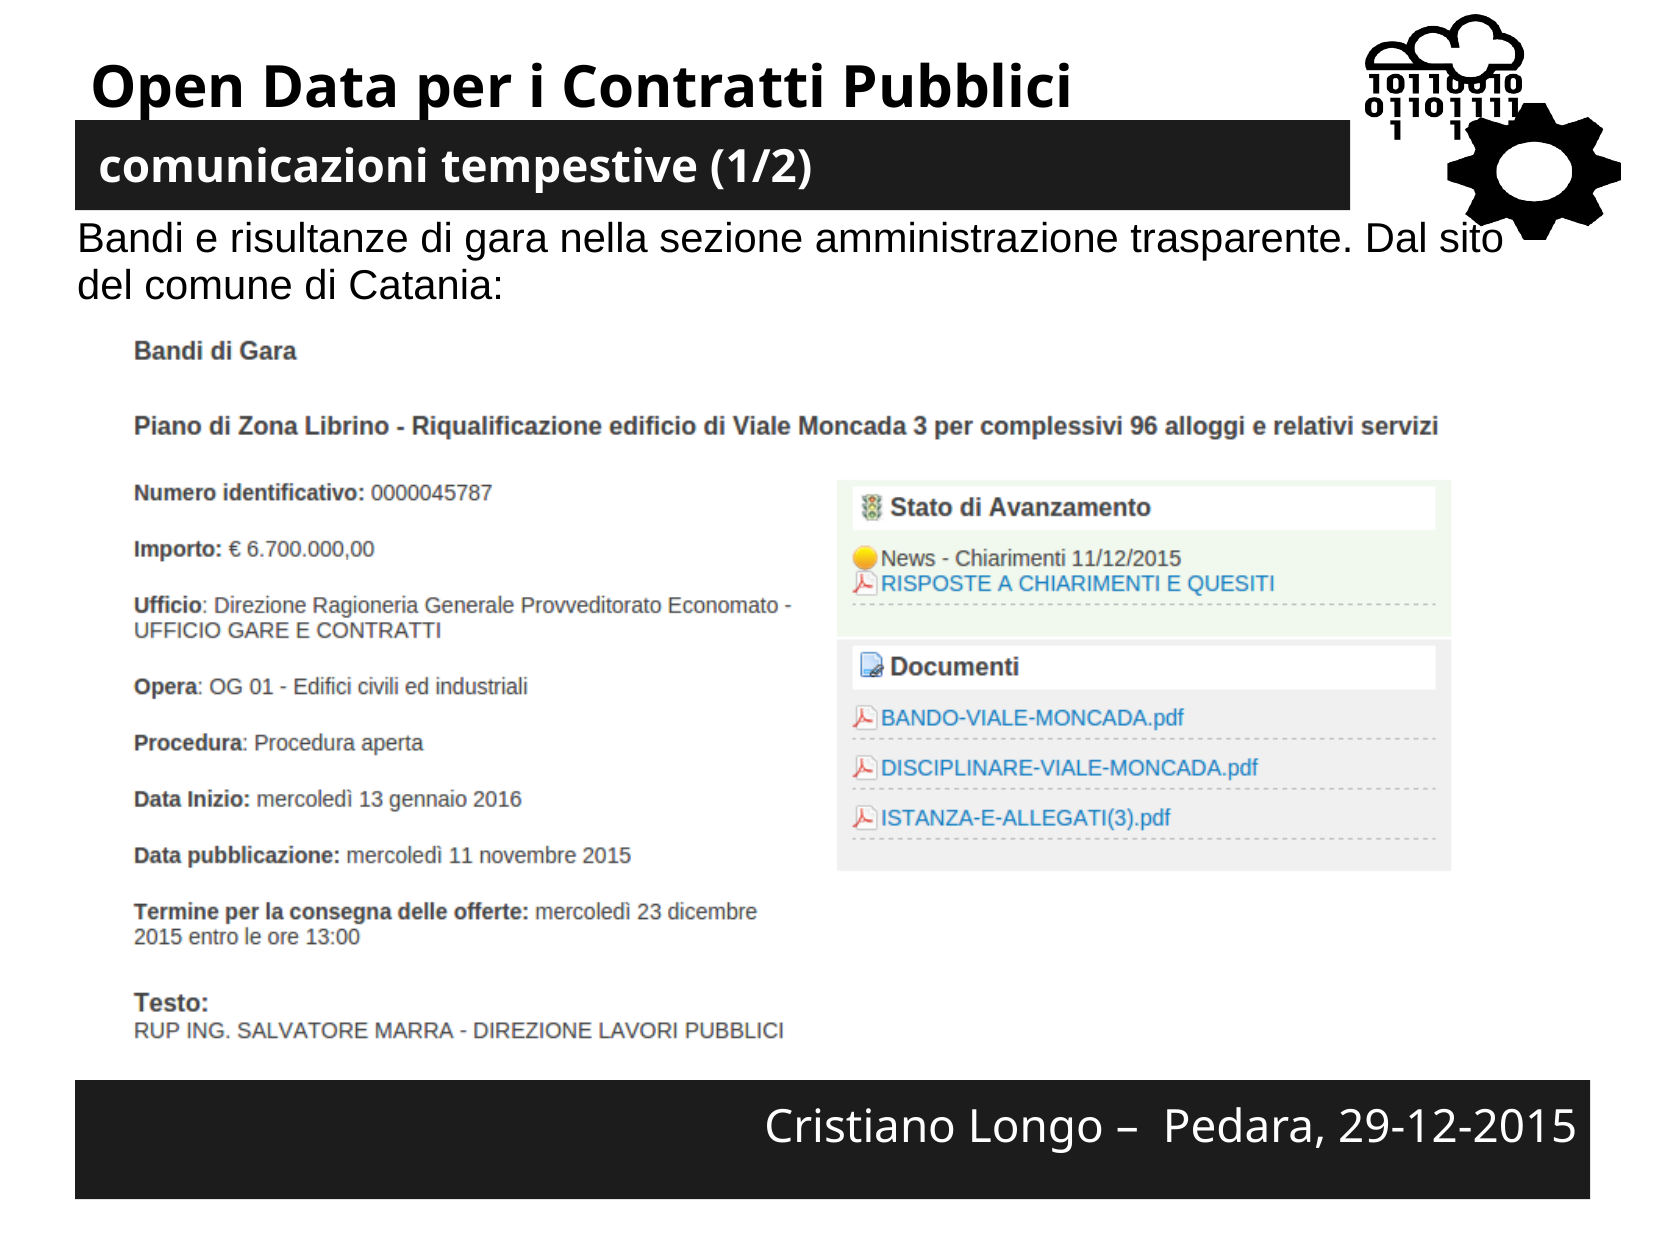

# Open Data per i Contratti Pubblici
 comunicazioni tempestive (1/2)
Bandi e risultanze di gara nella sezione amministrazione trasparente. Dal sito del comune di Catania:
 Cristiano Longo – Pedara, 29-12-2015